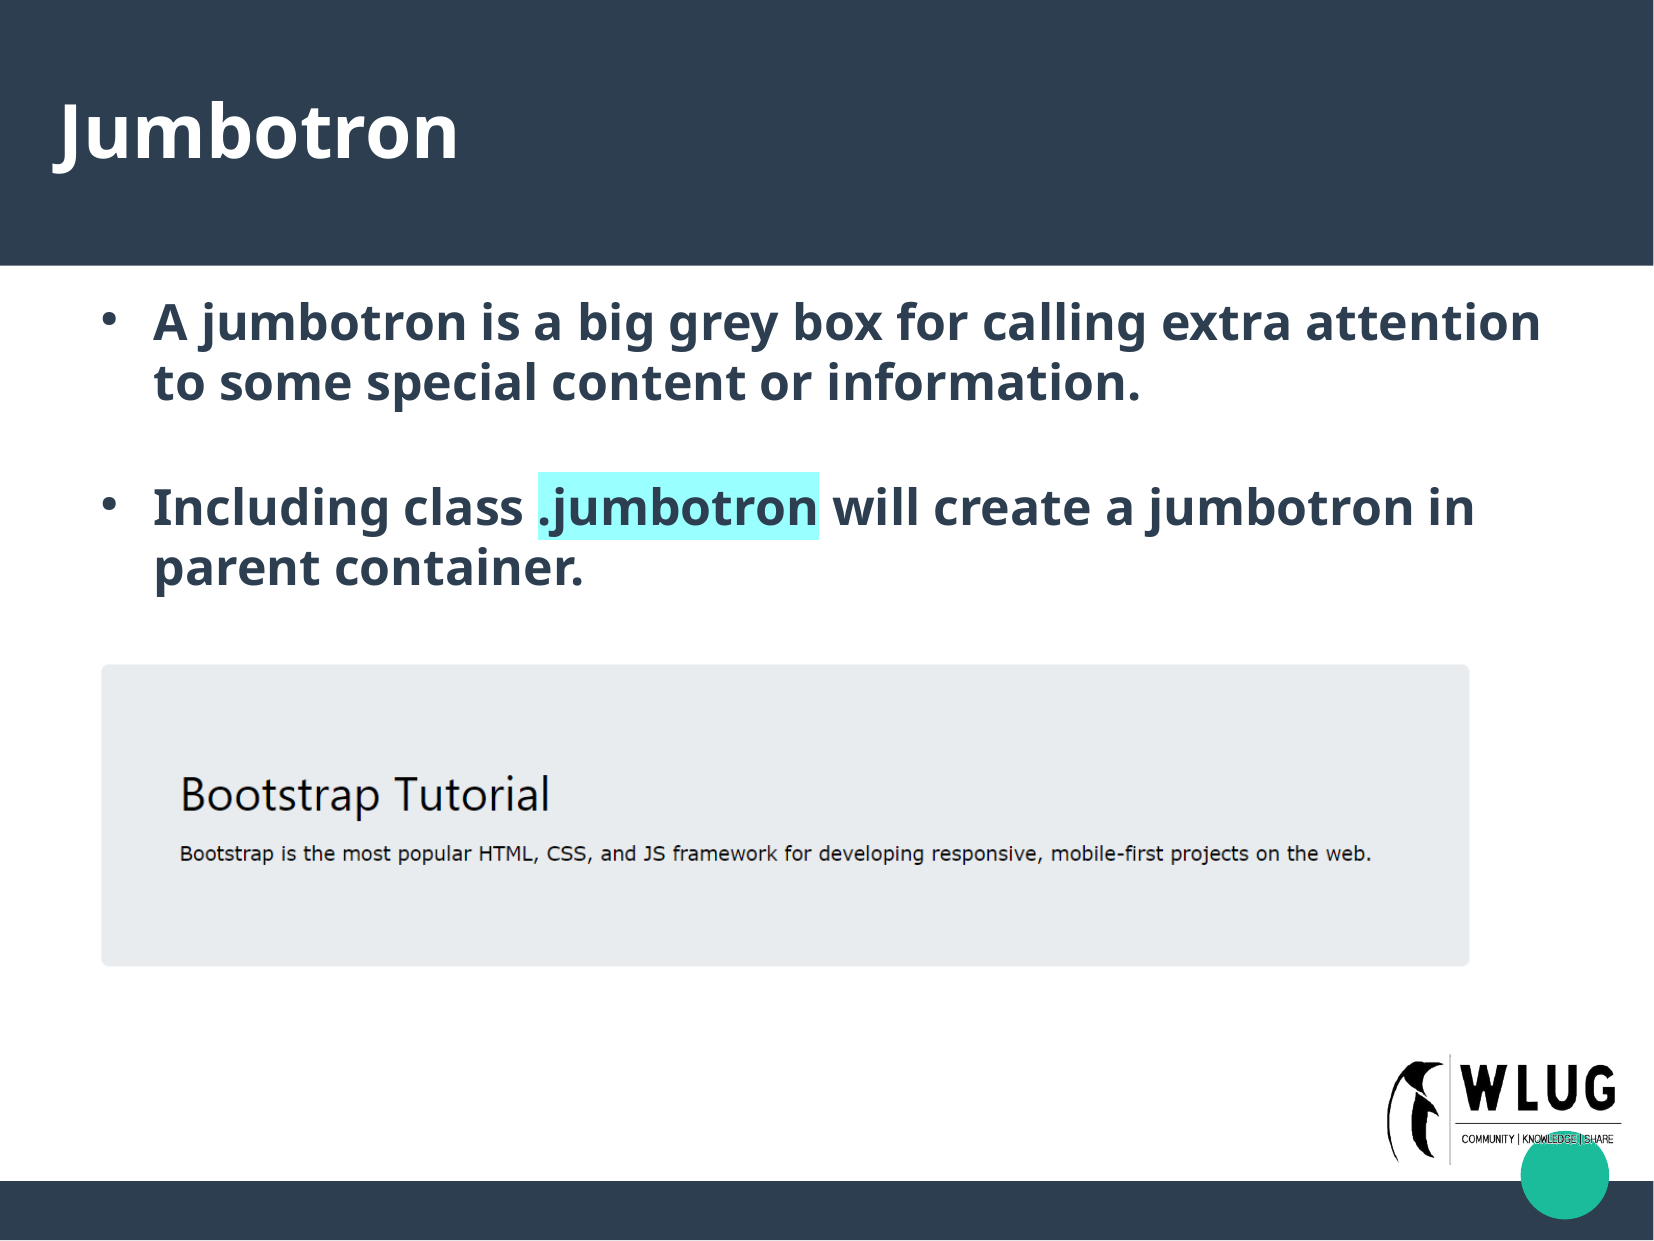

# Jumbotron
A jumbotron is a big grey box for calling extra attention to some special content or information.
Including class .jumbotron will create a jumbotron in parent container.